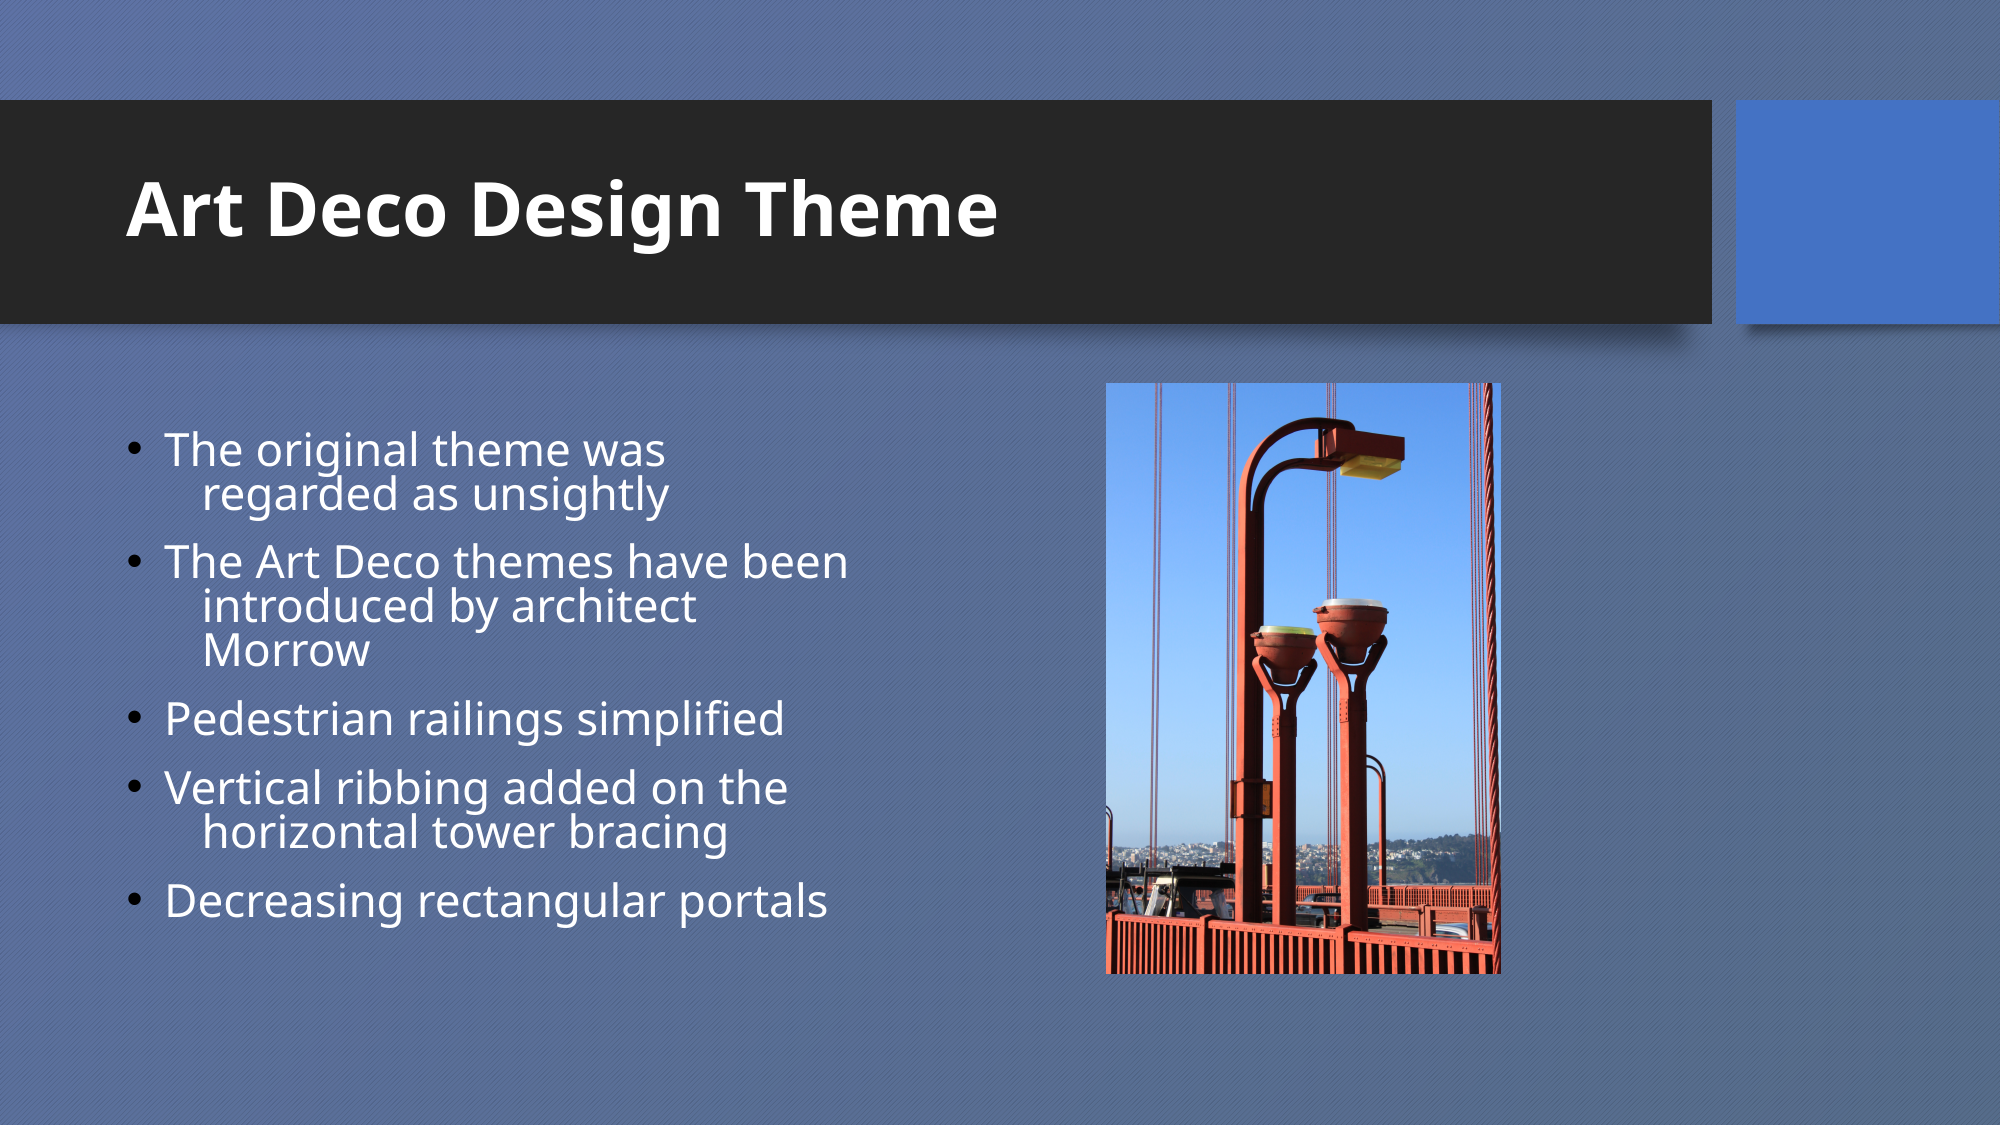

# Art Deco Design Theme
The original theme was regarded as unsightly
The Art Deco themes have been introduced by architect Morrow
Pedestrian railings simplified
Vertical ribbing added on the horizontal tower bracing
Decreasing rectangular portals